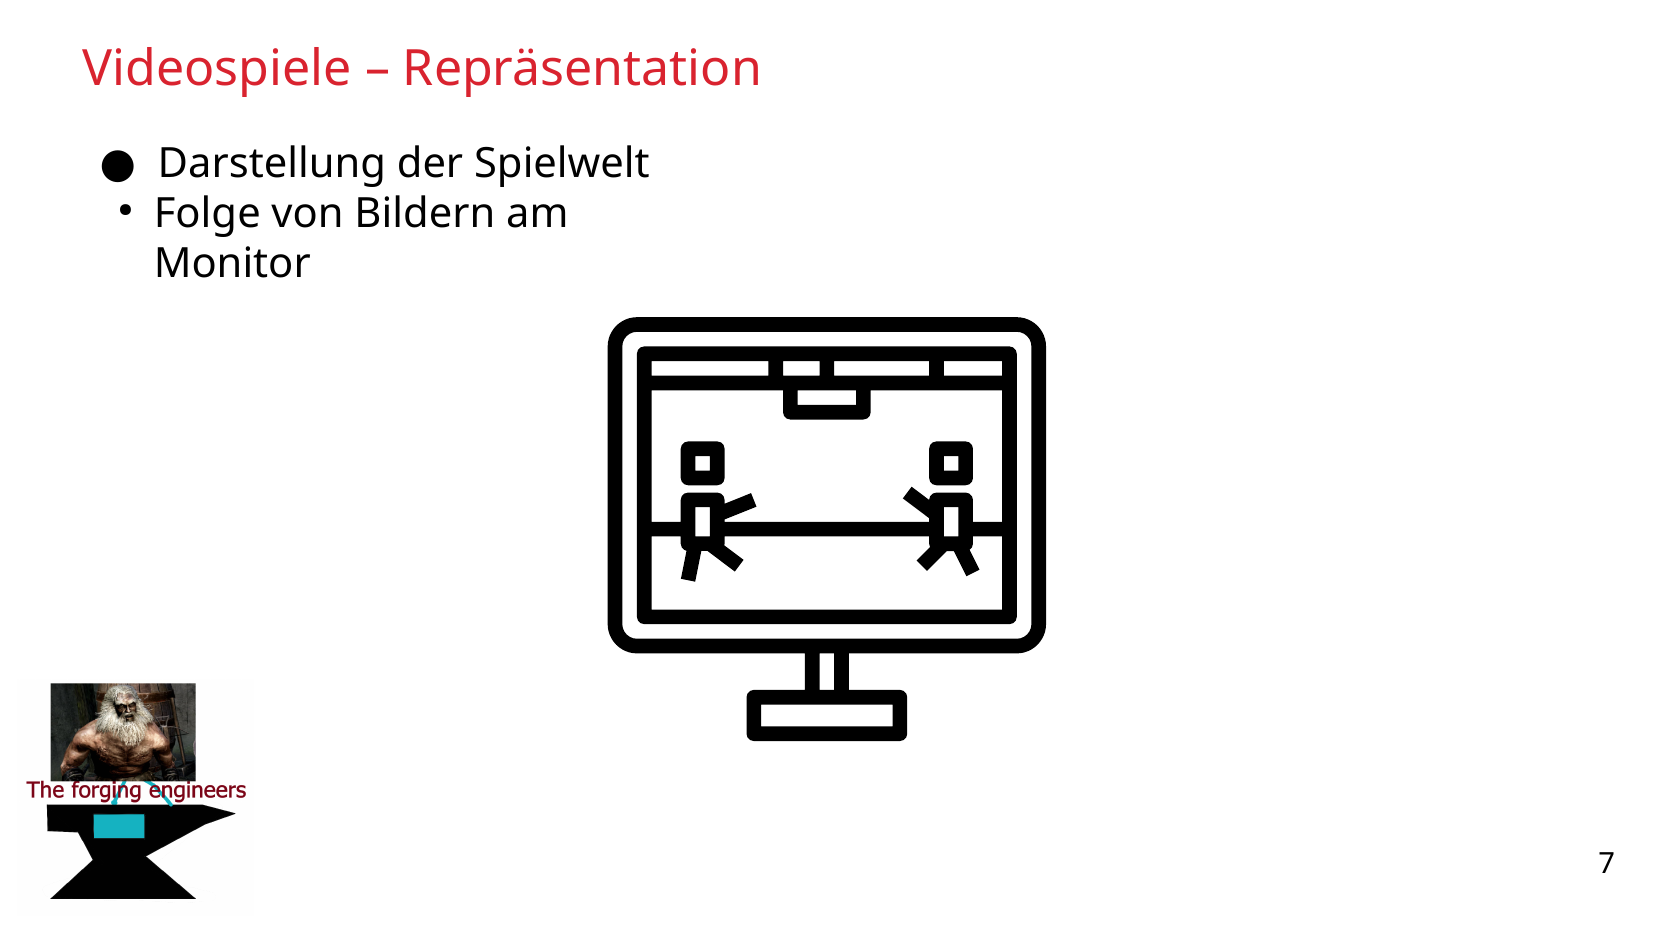

# Videospiele – Repräsentation
Darstellung der Spielwelt
Folge von Bildern am Monitor